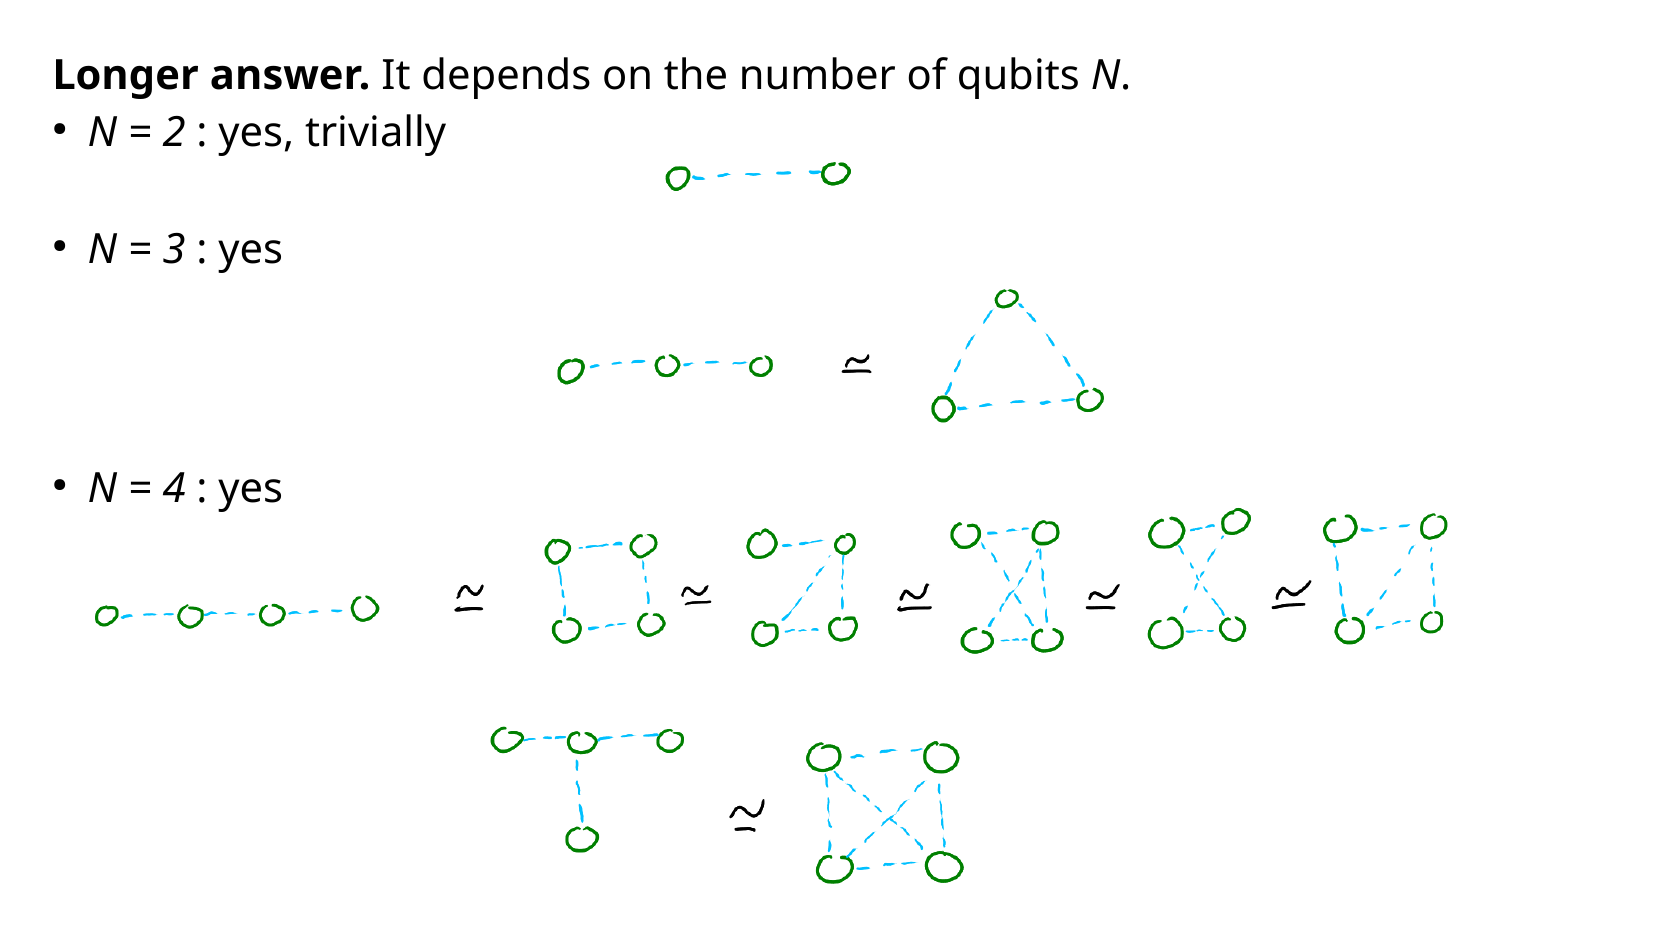

Longer answer. It depends on the number of qubits N.
N = 2 : yes, trivially
N = 3 : yes
N = 4 : yes